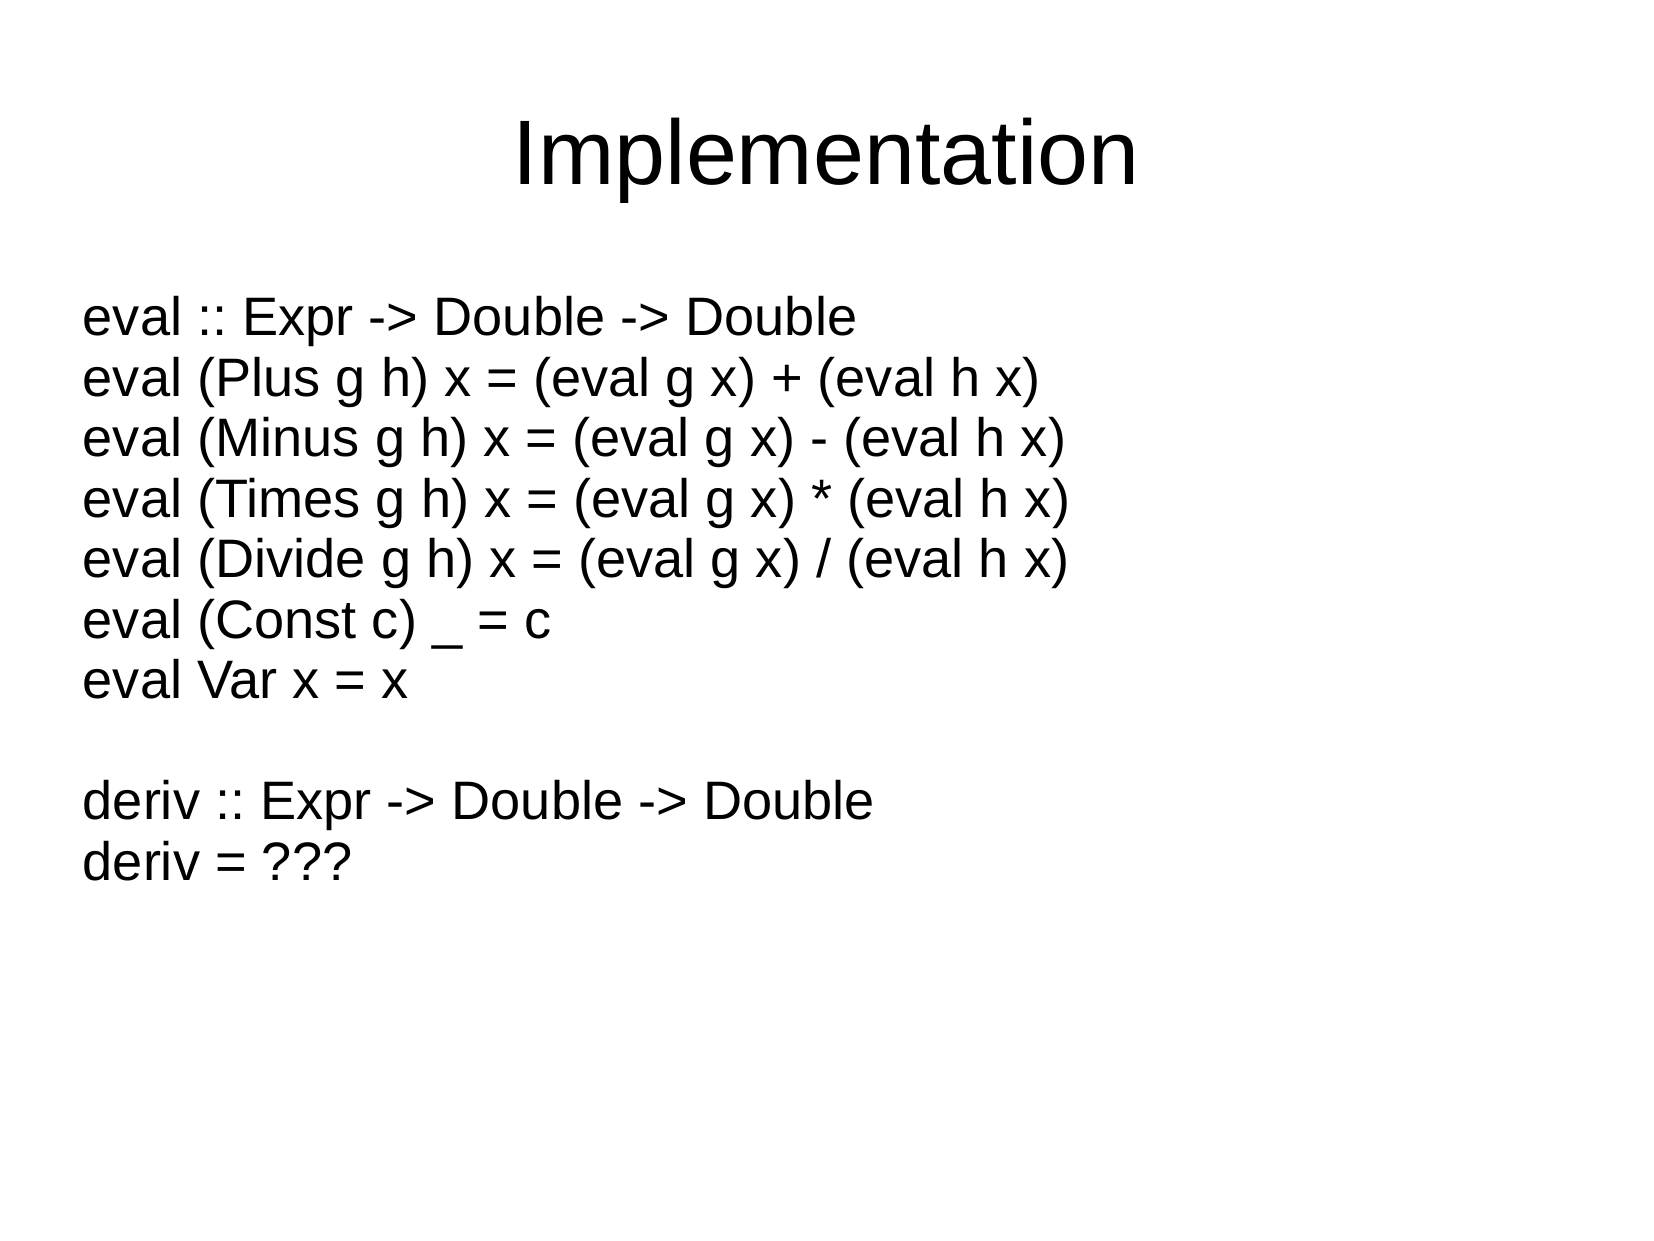

# Implementation
eval :: Expr -> Double -> Double
eval (Plus g h) x = (eval g x) + (eval h x)
eval (Minus g h) x = (eval g x) - (eval h x)
eval (Times g h) x = (eval g x) * (eval h x)
eval (Divide g h) x = (eval g x) / (eval h x)
eval (Const c) _ = c
eval Var x = x
deriv :: Expr -> Double -> Double
deriv = ???